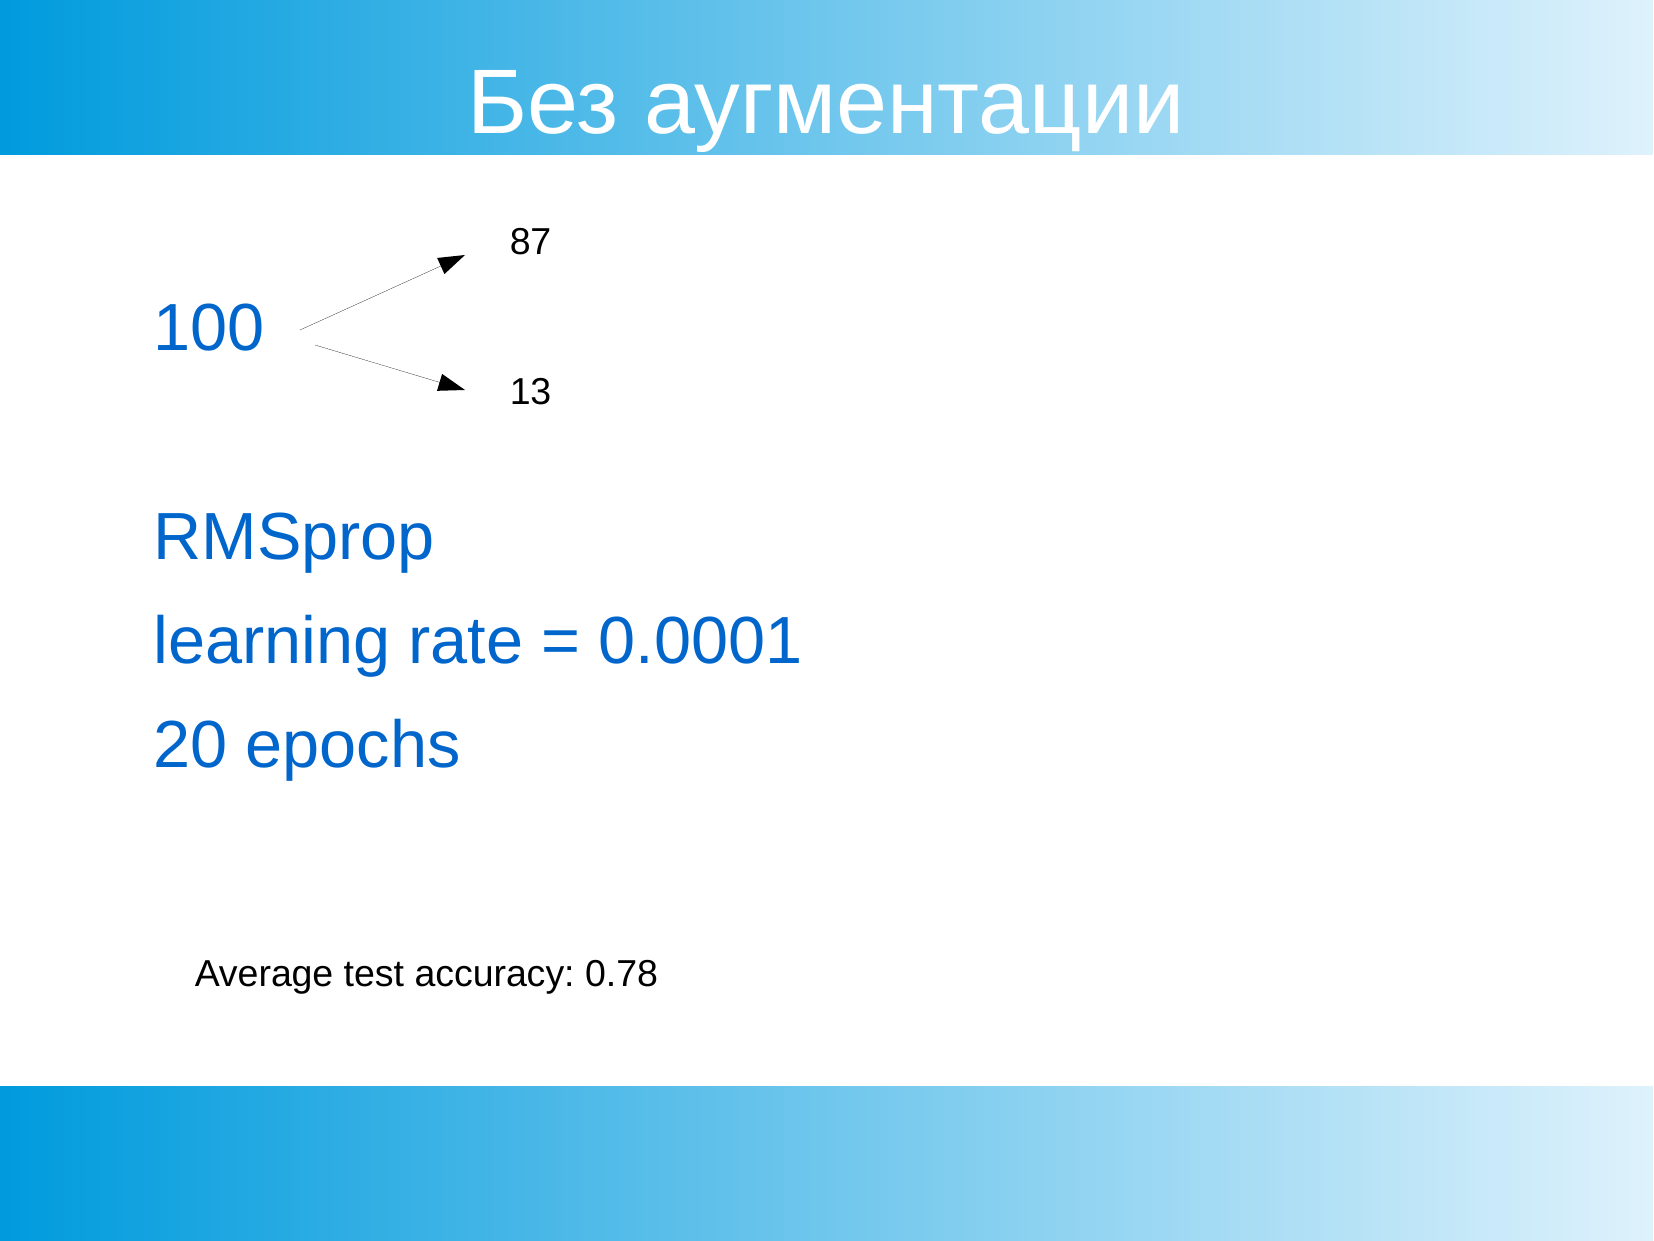

# Без аугментации
87
100
RMSprop
learning rate = 0.0001
20 epochs
13
Average test accuracy: 0.78